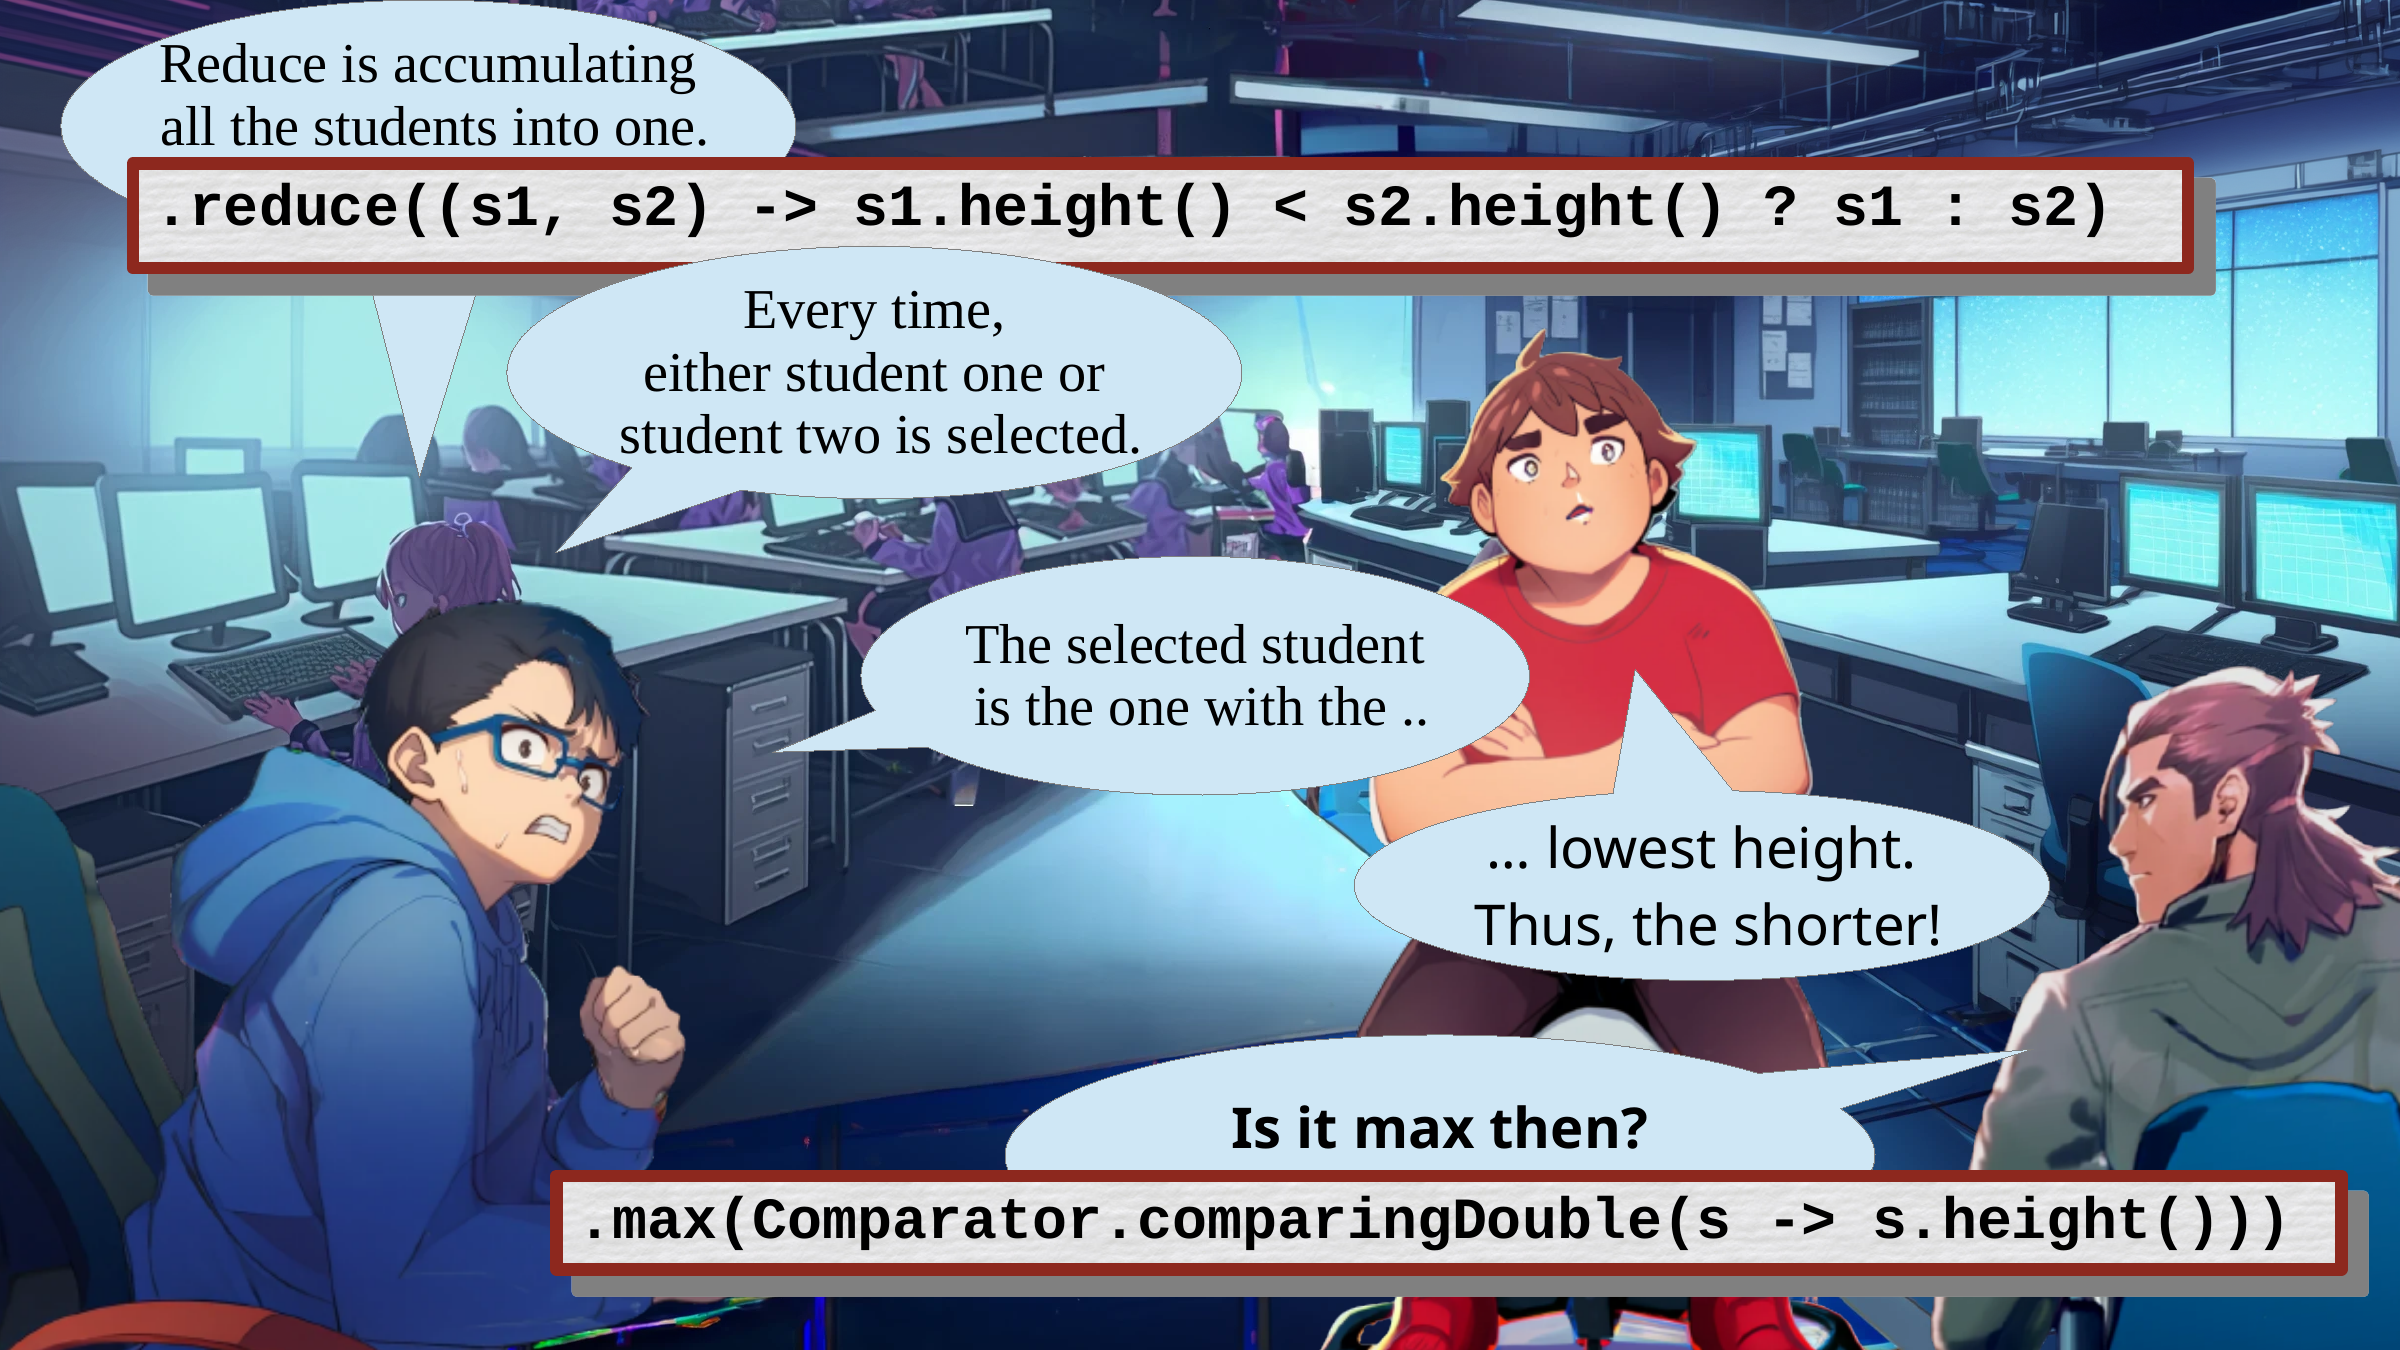

Reduce is accumulating
 all the students into one.
.reduce((s1, s2) -> s1.height() < s2.height() ? s1 : s2)
Every time,
either student one or
 student two is selected.
The selected student
 is the one with the ..
… lowest height.
 Thus, the shorter!
Is it max then?
.max(Comparator.comparingDouble(s -> s.height()))